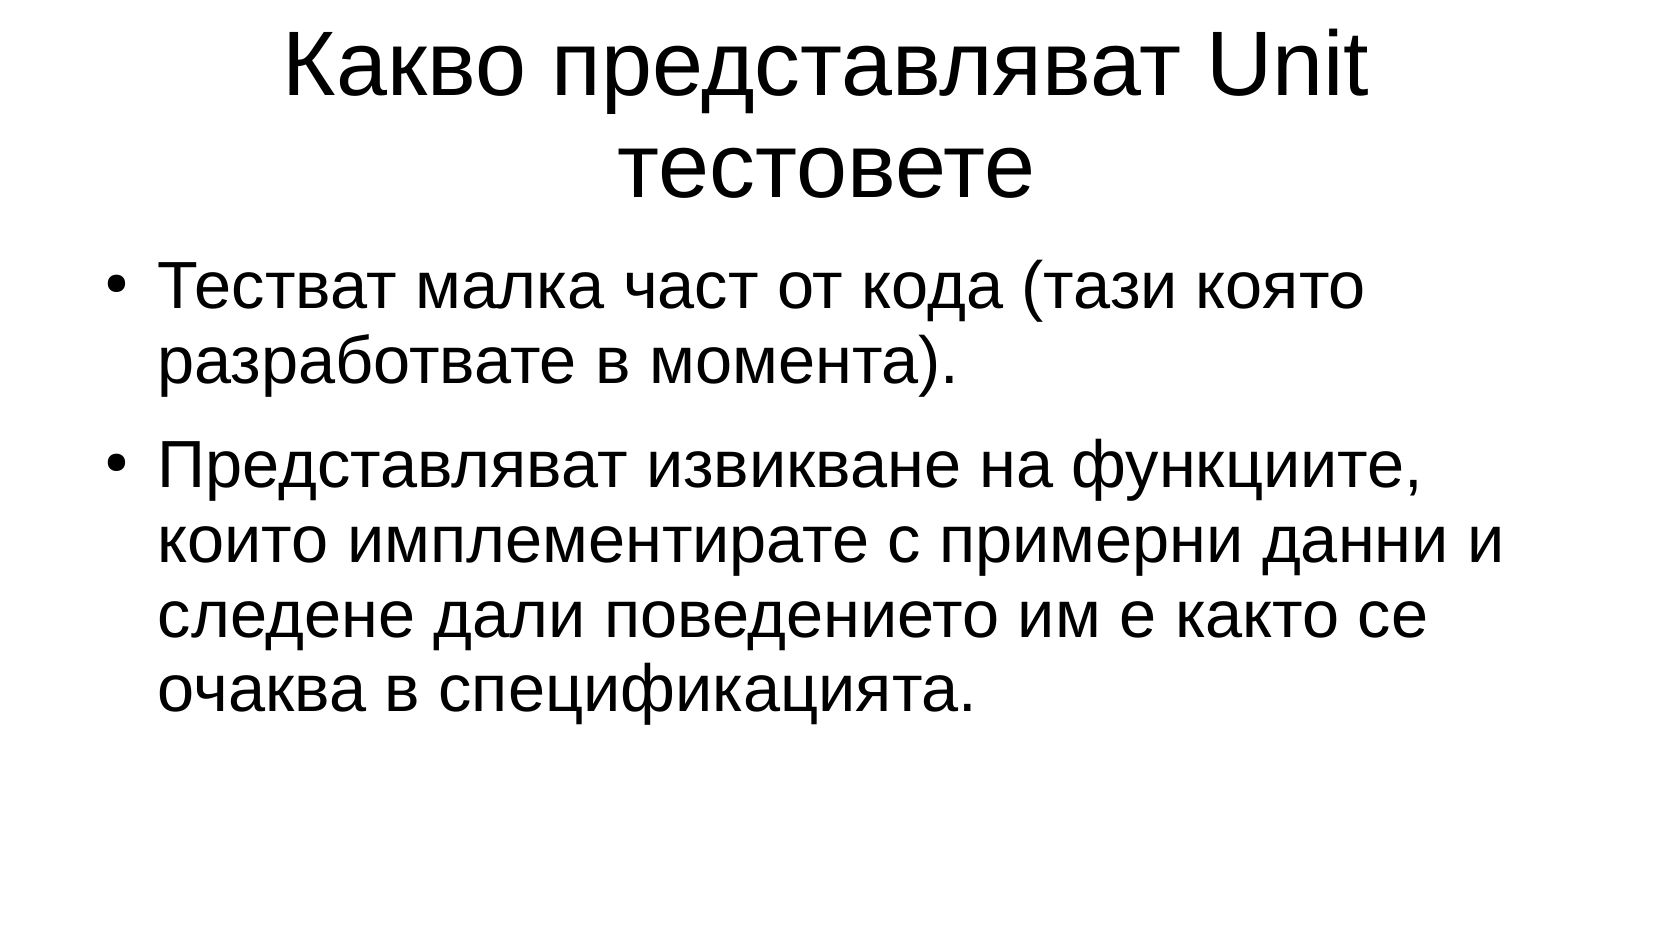

# Какво представляват Unit тестовете
Тестват малка част от кода (тази която разработвате в момента).
Представляват извикване на функциите, които имплементирате с примерни данни и следене дали поведението им е както се очаква в спецификацията.